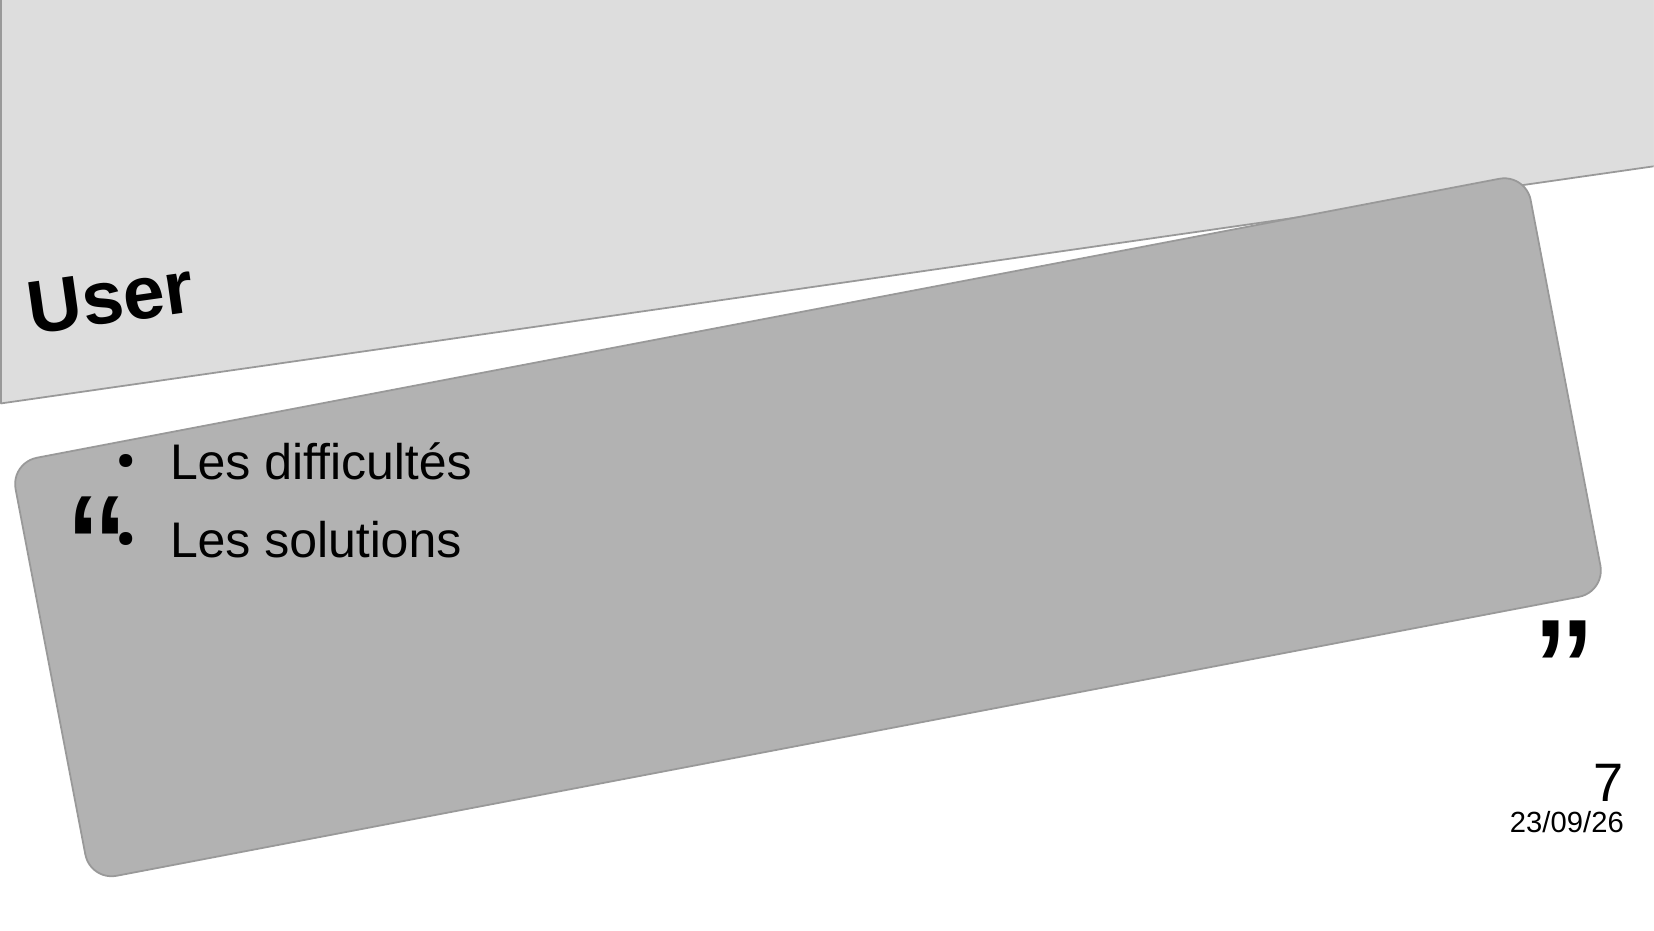

# User
Les difficultés
Les solutions
7